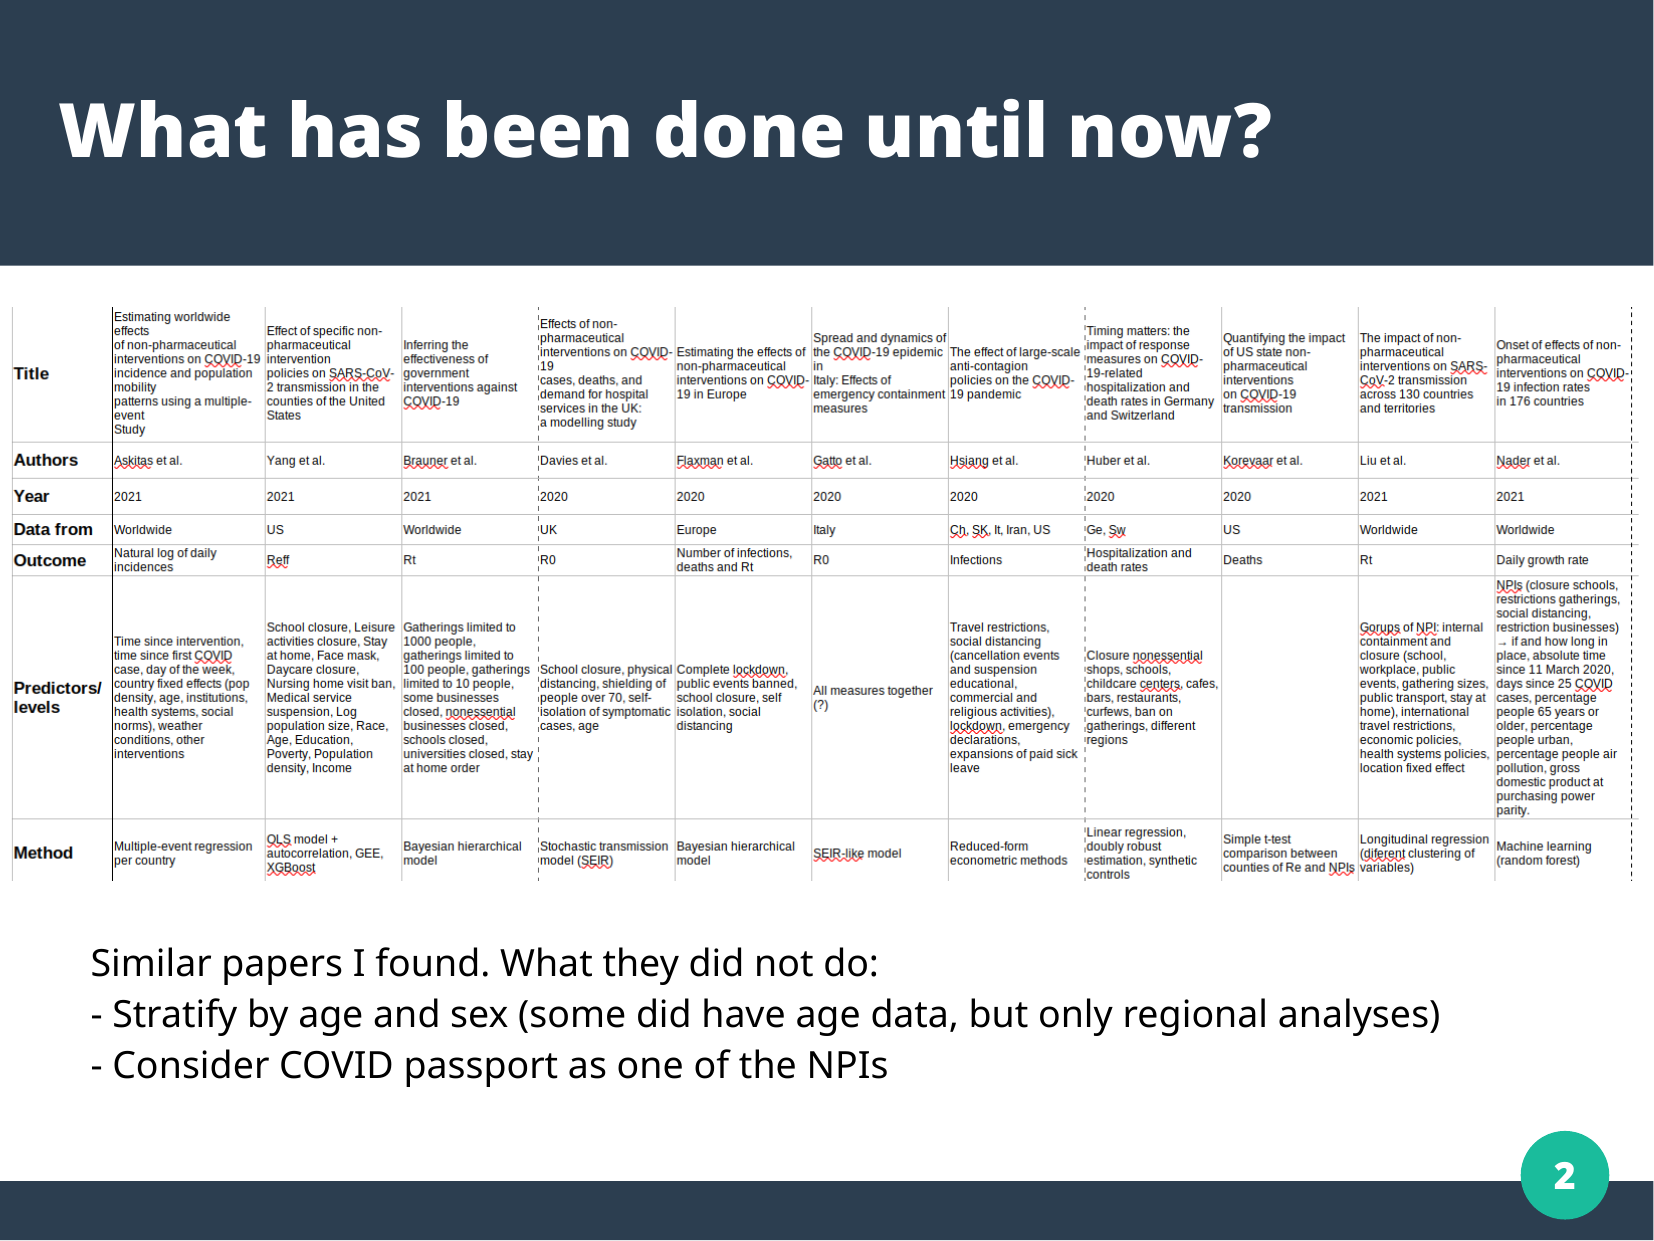

# What has been done until now?
Similar papers I found. What they did not do:
- Stratify by age and sex (some did have age data, but only regional analyses)
- Consider COVID passport as one of the NPIs
2